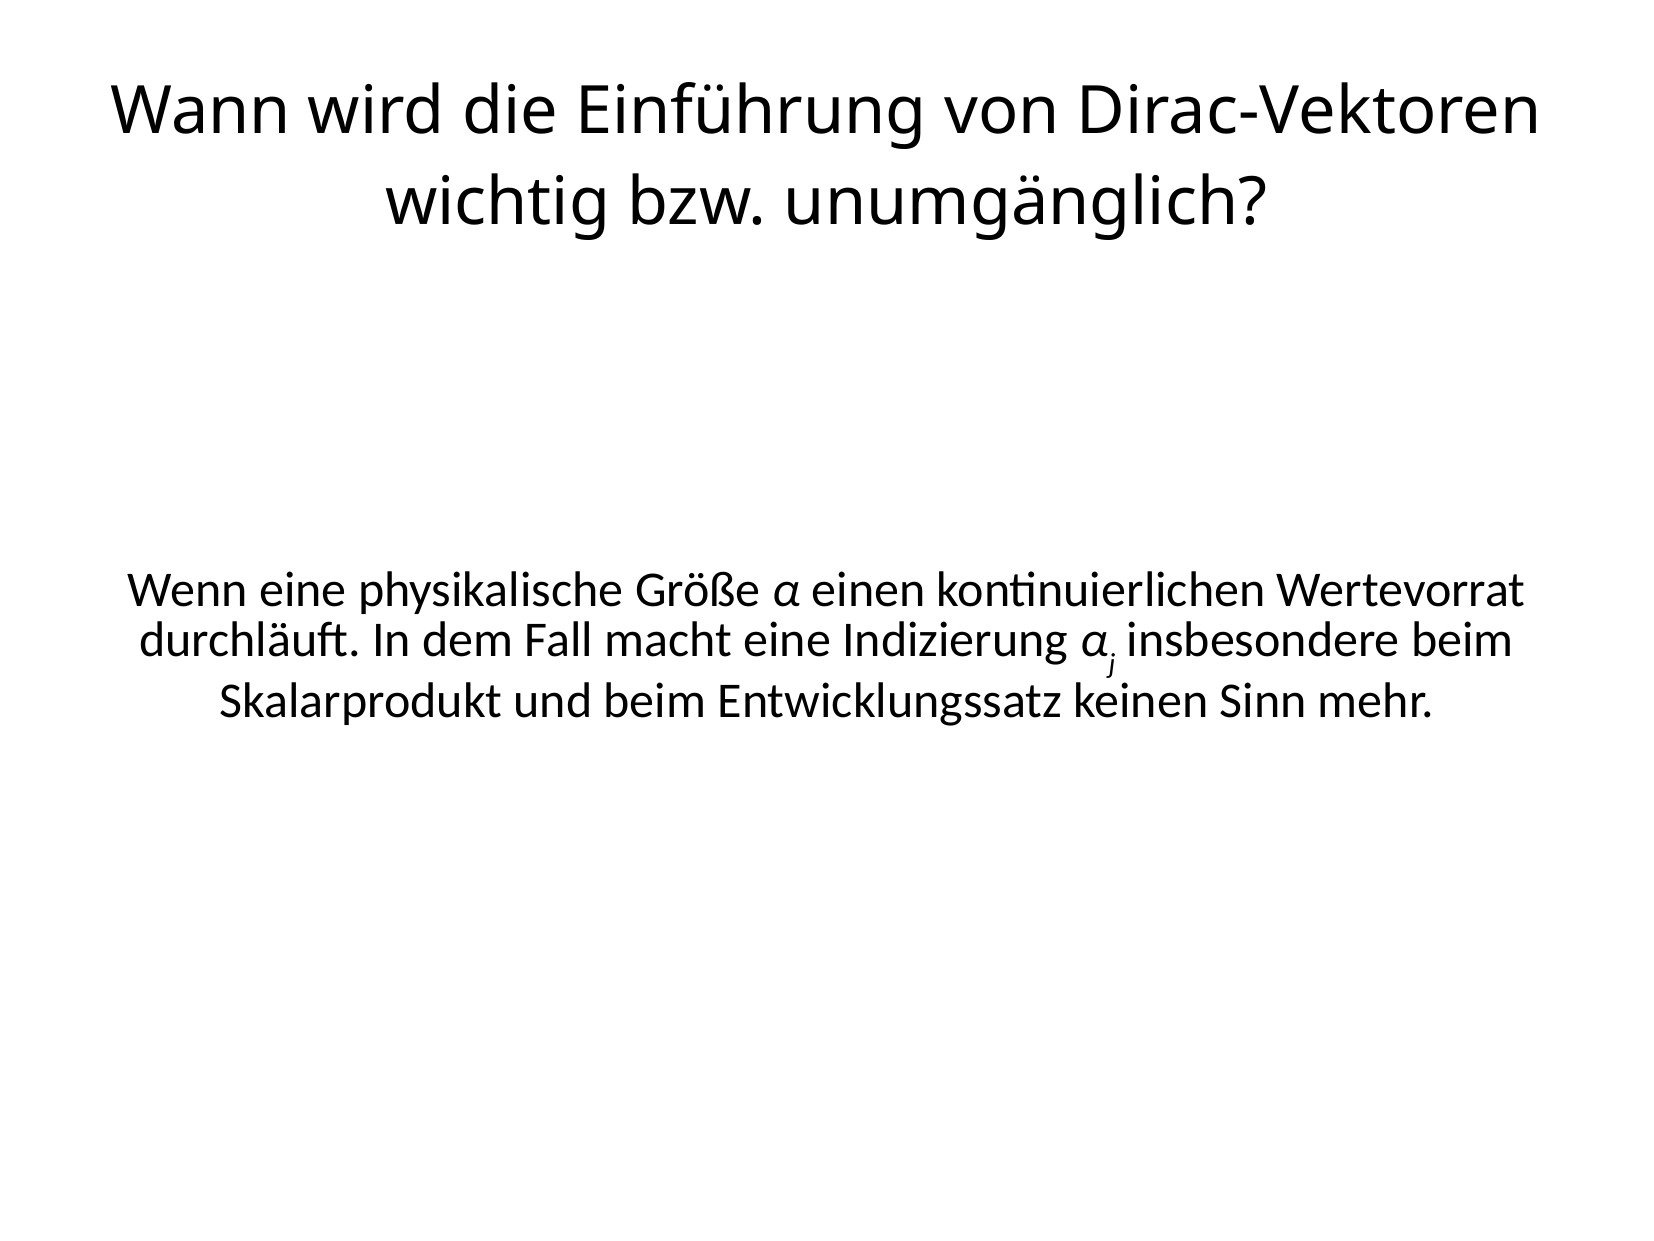

# Wann wird die Einführung von Dirac-Vektoren wichtig bzw. unumgänglich?
Wenn eine physikalische Größe α einen kontinuierlichen Wertevorrat durchläuft. In dem Fall macht eine Indizierung αj insbesondere beim Skalarprodukt und beim Entwicklungssatz keinen Sinn mehr.